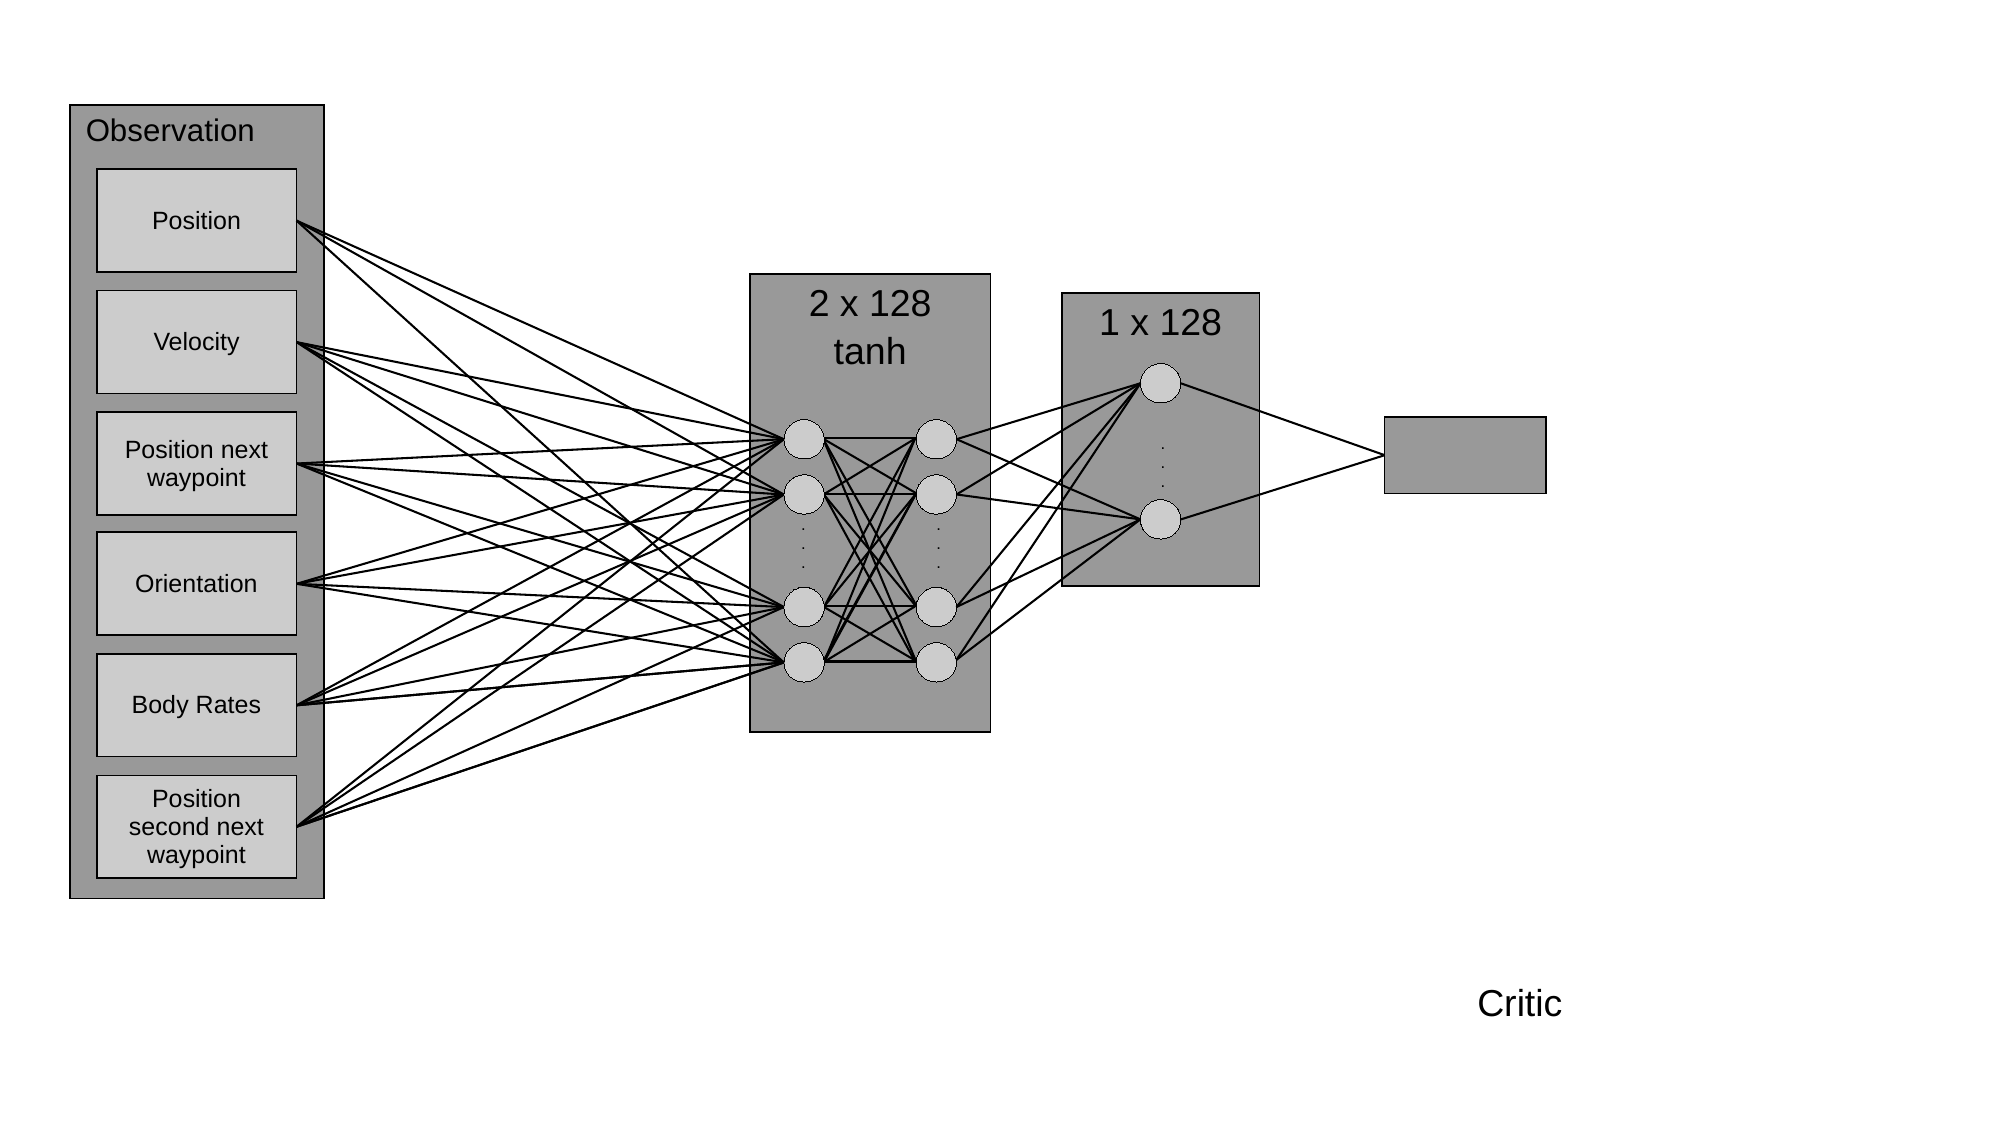

Observation
Position
2 x 128
tanh
Velocity
1 x 128
Position next waypoint
.
.
.
.
.
.
.
.
.
Orientation
Body Rates
Position second next waypoint
Critic